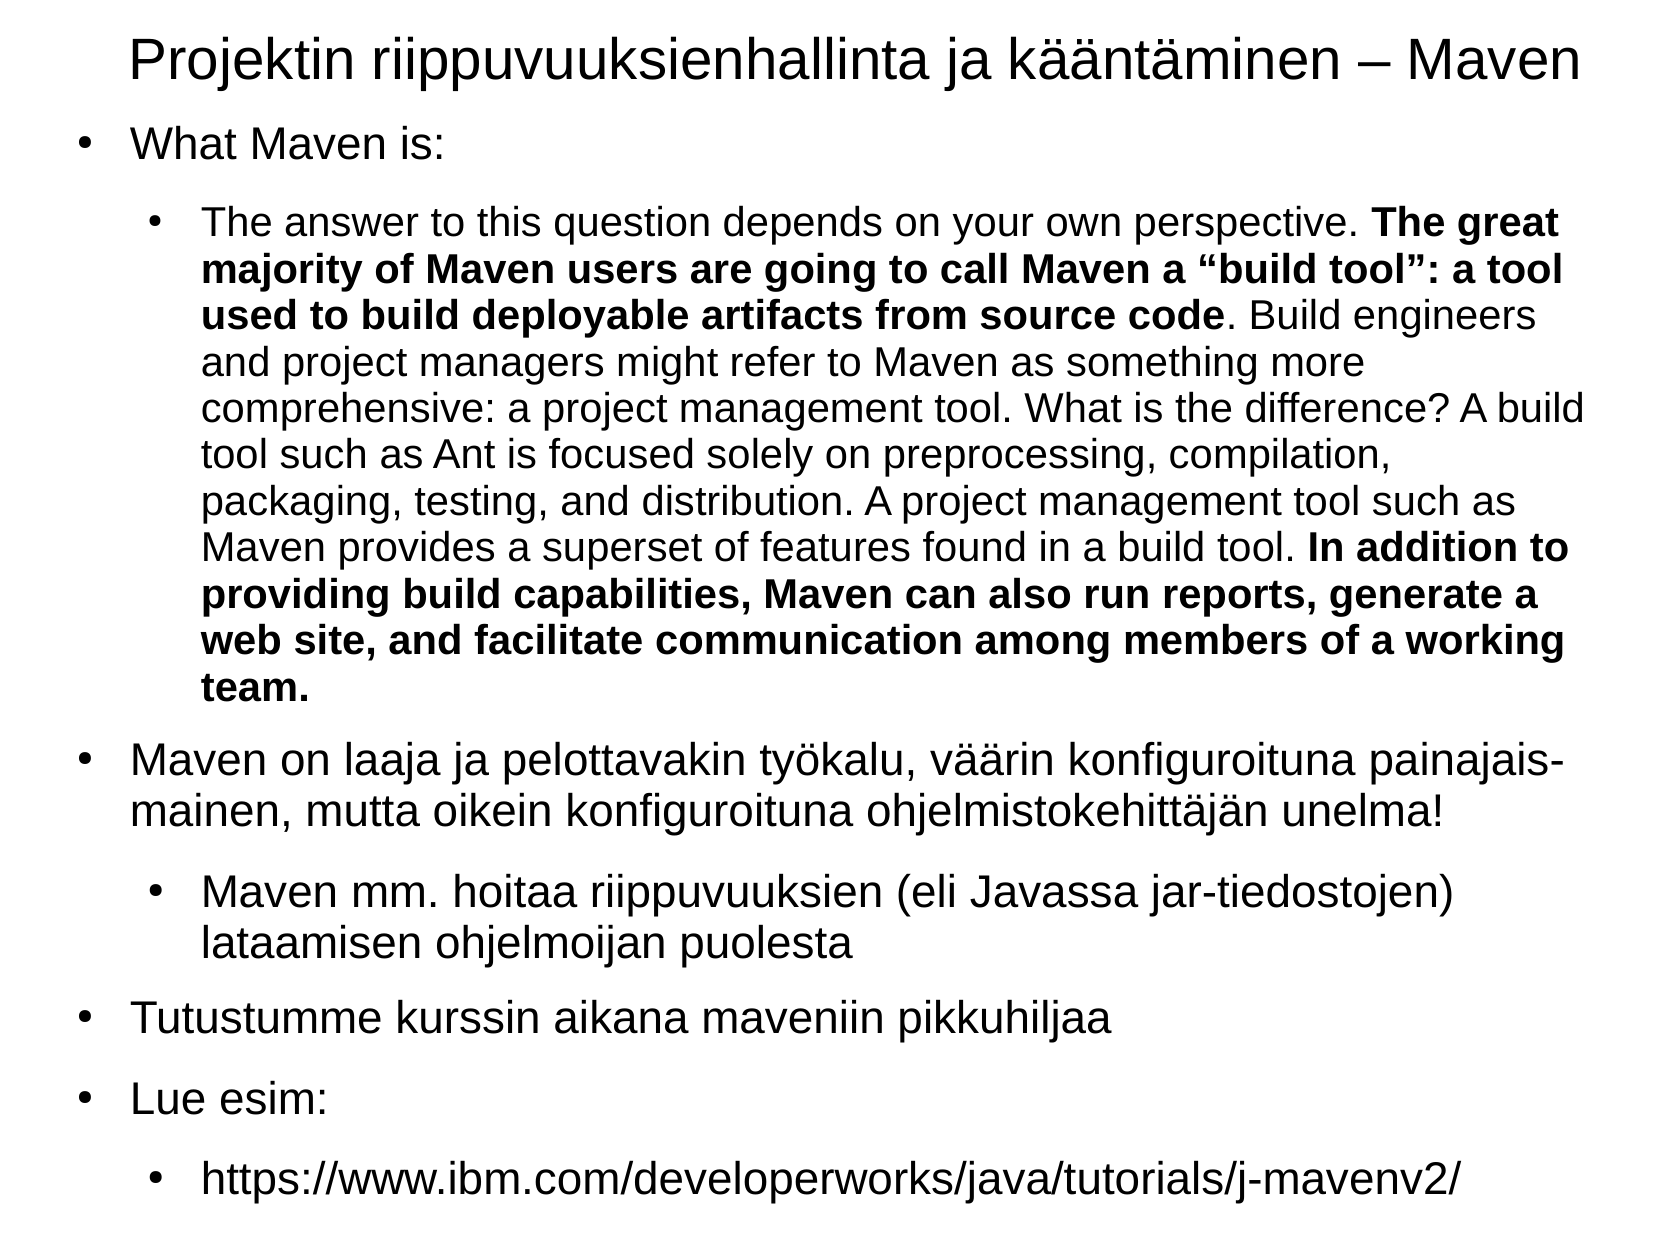

# Projektin riippuvuuksienhallinta ja kääntäminen – Maven
What Maven is:
The answer to this question depends on your own perspective. The great majority of Maven users are going to call Maven a “build tool”: a tool used to build deployable artifacts from source code. Build engineers and project managers might refer to Maven as something more comprehensive: a project management tool. What is the difference? A build tool such as Ant is focused solely on preprocessing, compilation, packaging, testing, and distribution. A project management tool such as Maven provides a superset of features found in a build tool. In addition to providing build capabilities, Maven can also run reports, generate a web site, and facilitate communication among members of a working team.
Maven on laaja ja pelottavakin työkalu, väärin konfiguroituna painajais-mainen, mutta oikein konfiguroituna ohjelmistokehittäjän unelma!
Maven mm. hoitaa riippuvuuksien (eli Javassa jar-tiedostojen) lataamisen ohjelmoijan puolesta
Tutustumme kurssin aikana maveniin pikkuhiljaa
Lue esim:
https://www.ibm.com/developerworks/java/tutorials/j-mavenv2/